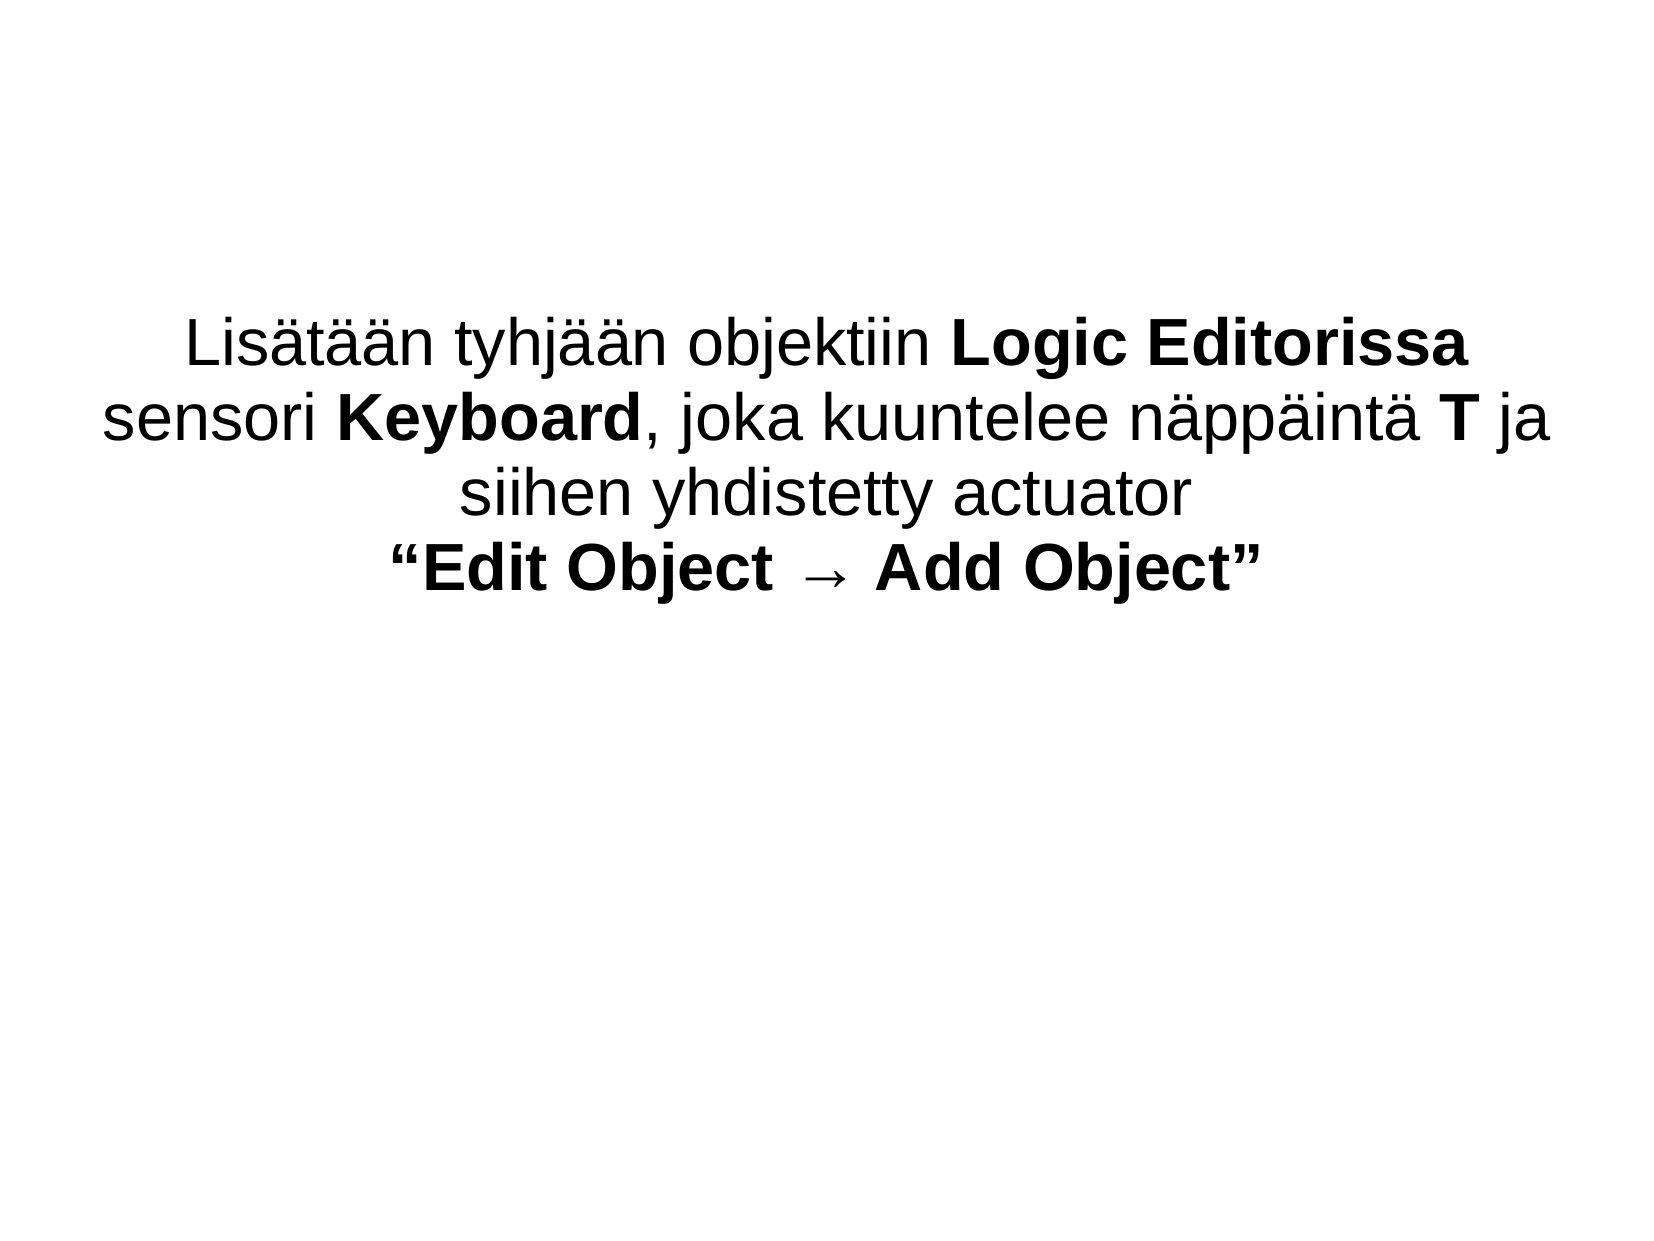

# Lisätään tyhjään objektiin Logic Editorissa sensori Keyboard, joka kuuntelee näppäintä T ja siihen yhdistetty actuator “Edit Object → Add Object”